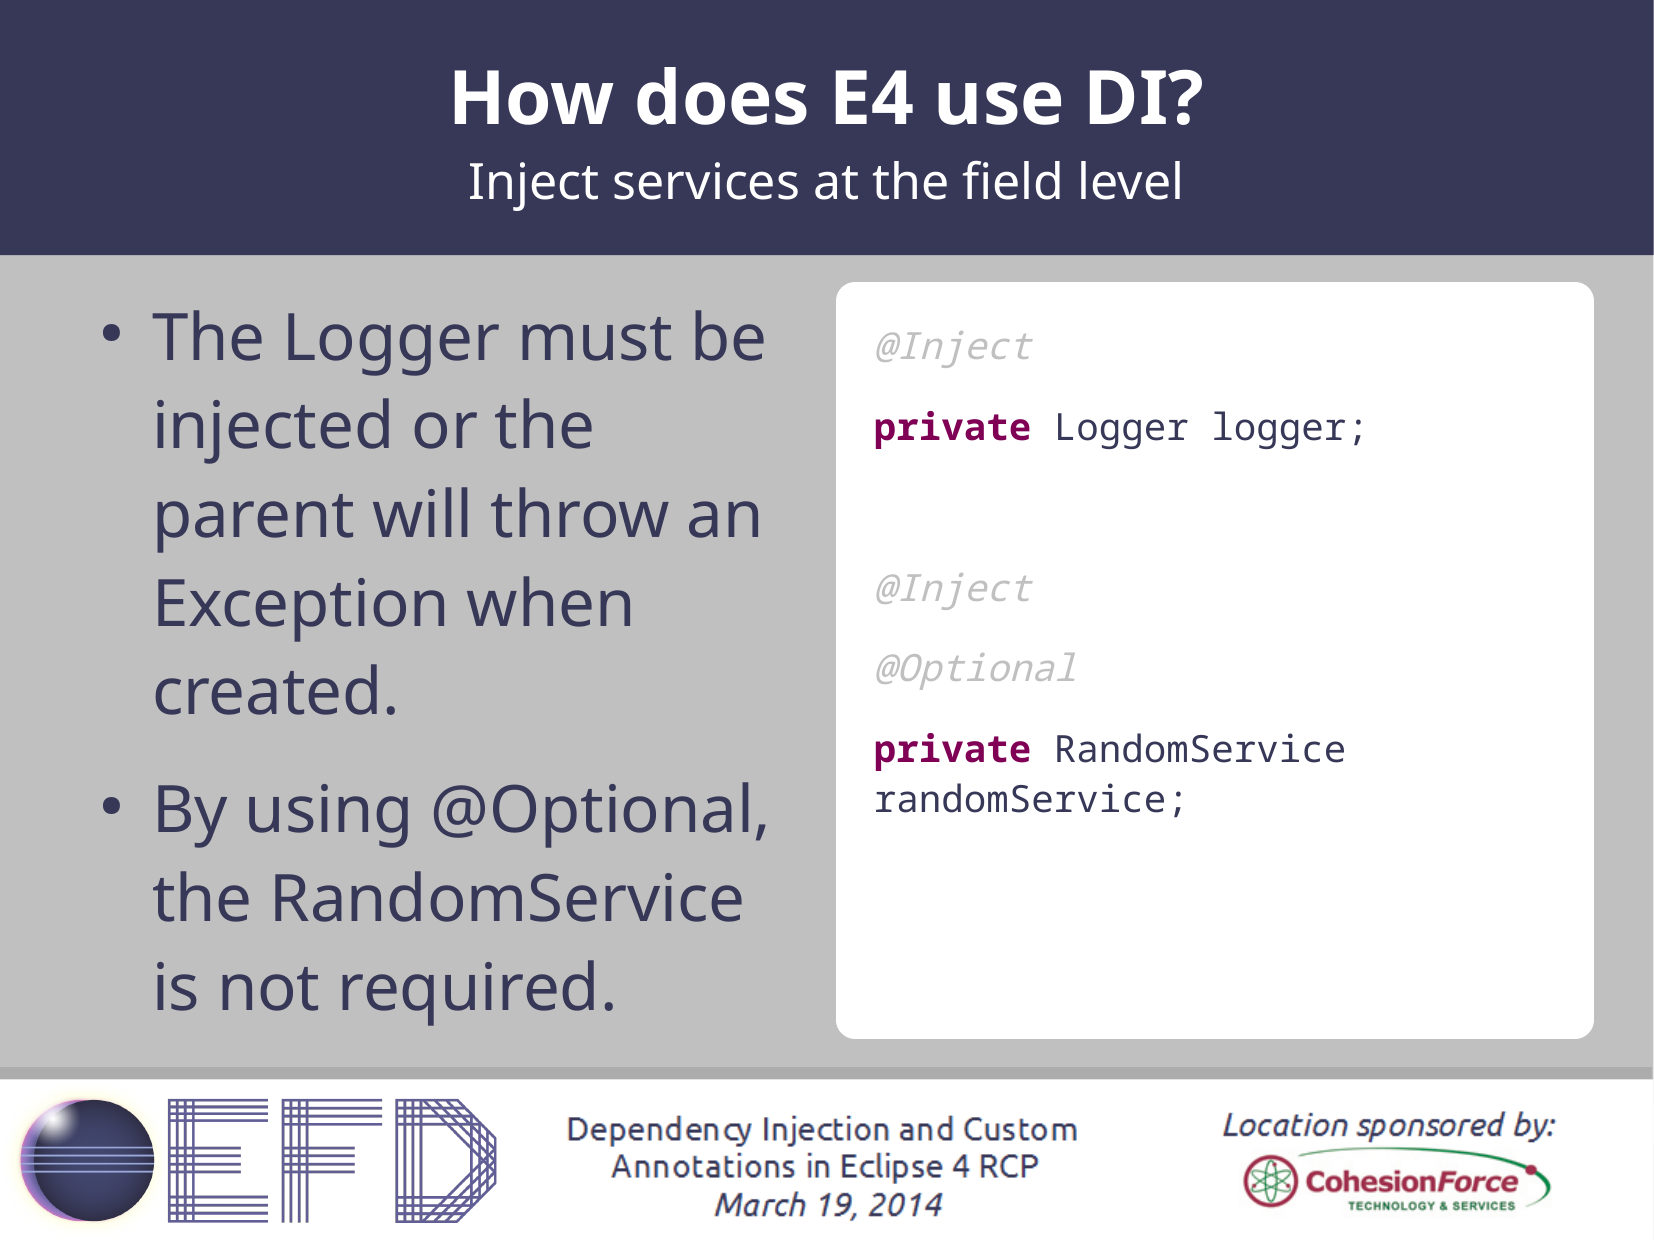

# How does E4 use DI? Inject services at the field level
The Logger must be injected or the parent will throw an Exception when created.
By using @Optional, the RandomService is not required.
@Inject
private Logger logger;
@Inject
@Optional
private RandomService randomService;